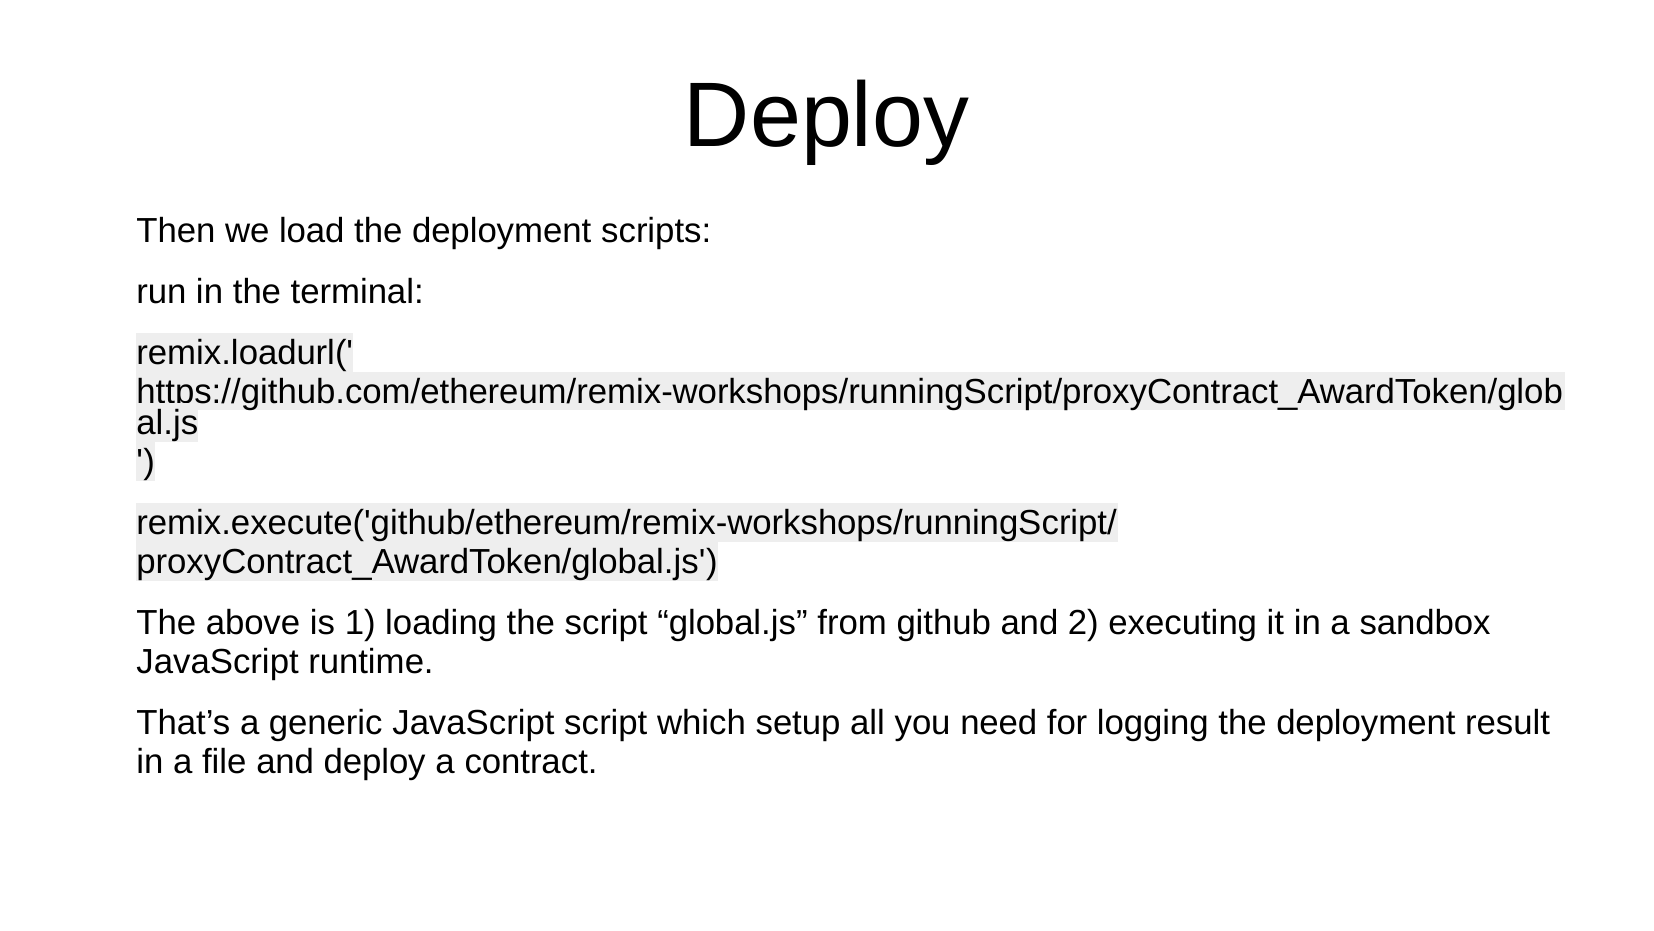

# Deploy
Then we load the deployment scripts:
run in the terminal:
remix.loadurl('https://github.com/ethereum/remix-workshops/runningScript/proxyContract_AwardToken/global.js')
remix.execute('github/ethereum/remix-workshops/runningScript/proxyContract_AwardToken/global.js')
The above is 1) loading the script “global.js” from github and 2) executing it in a sandbox JavaScript runtime.
That’s a generic JavaScript script which setup all you need for logging the deployment result in a file and deploy a contract.